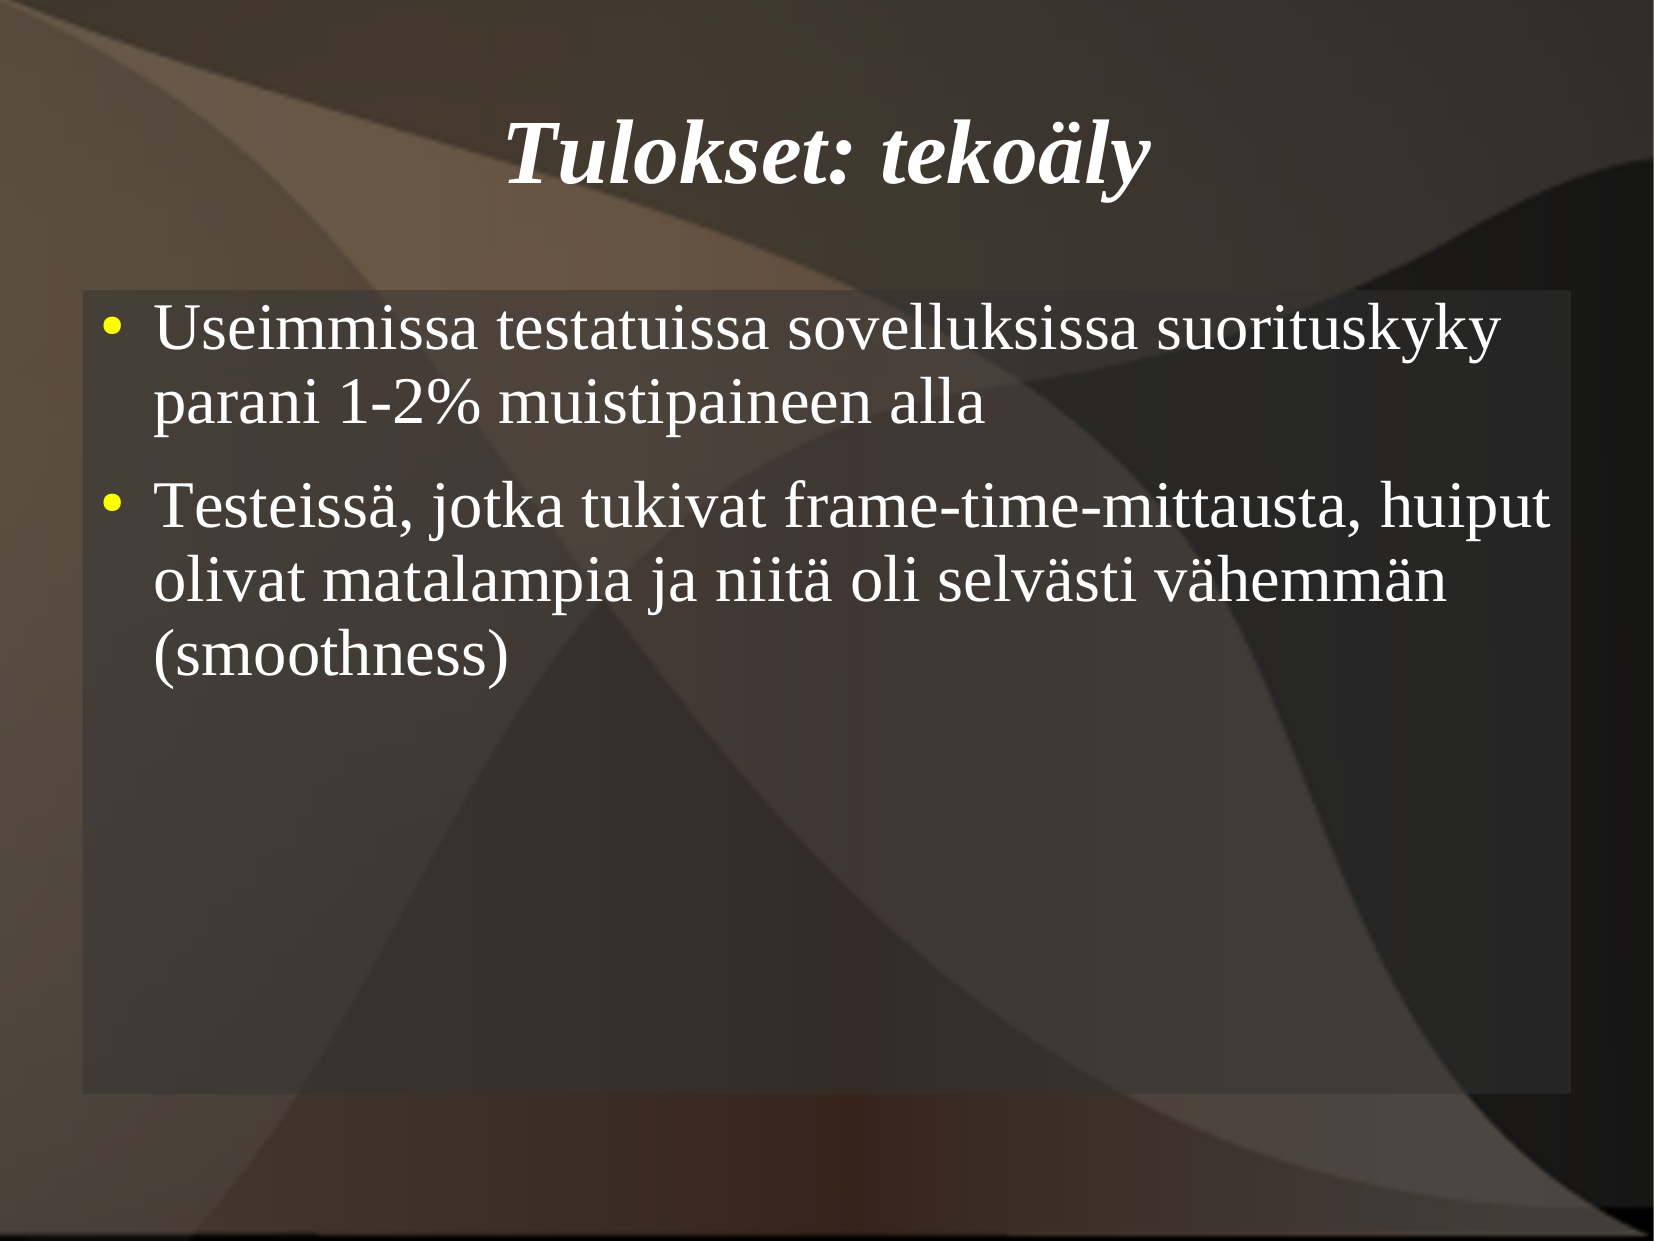

# Tulokset: tekoäly
Useimmissa testatuissa sovelluksissa suorituskyky parani 1-2% muistipaineen alla
Testeissä, jotka tukivat frame-time-mittausta, huiput olivat matalampia ja niitä oli selvästi vähemmän (smoothness)